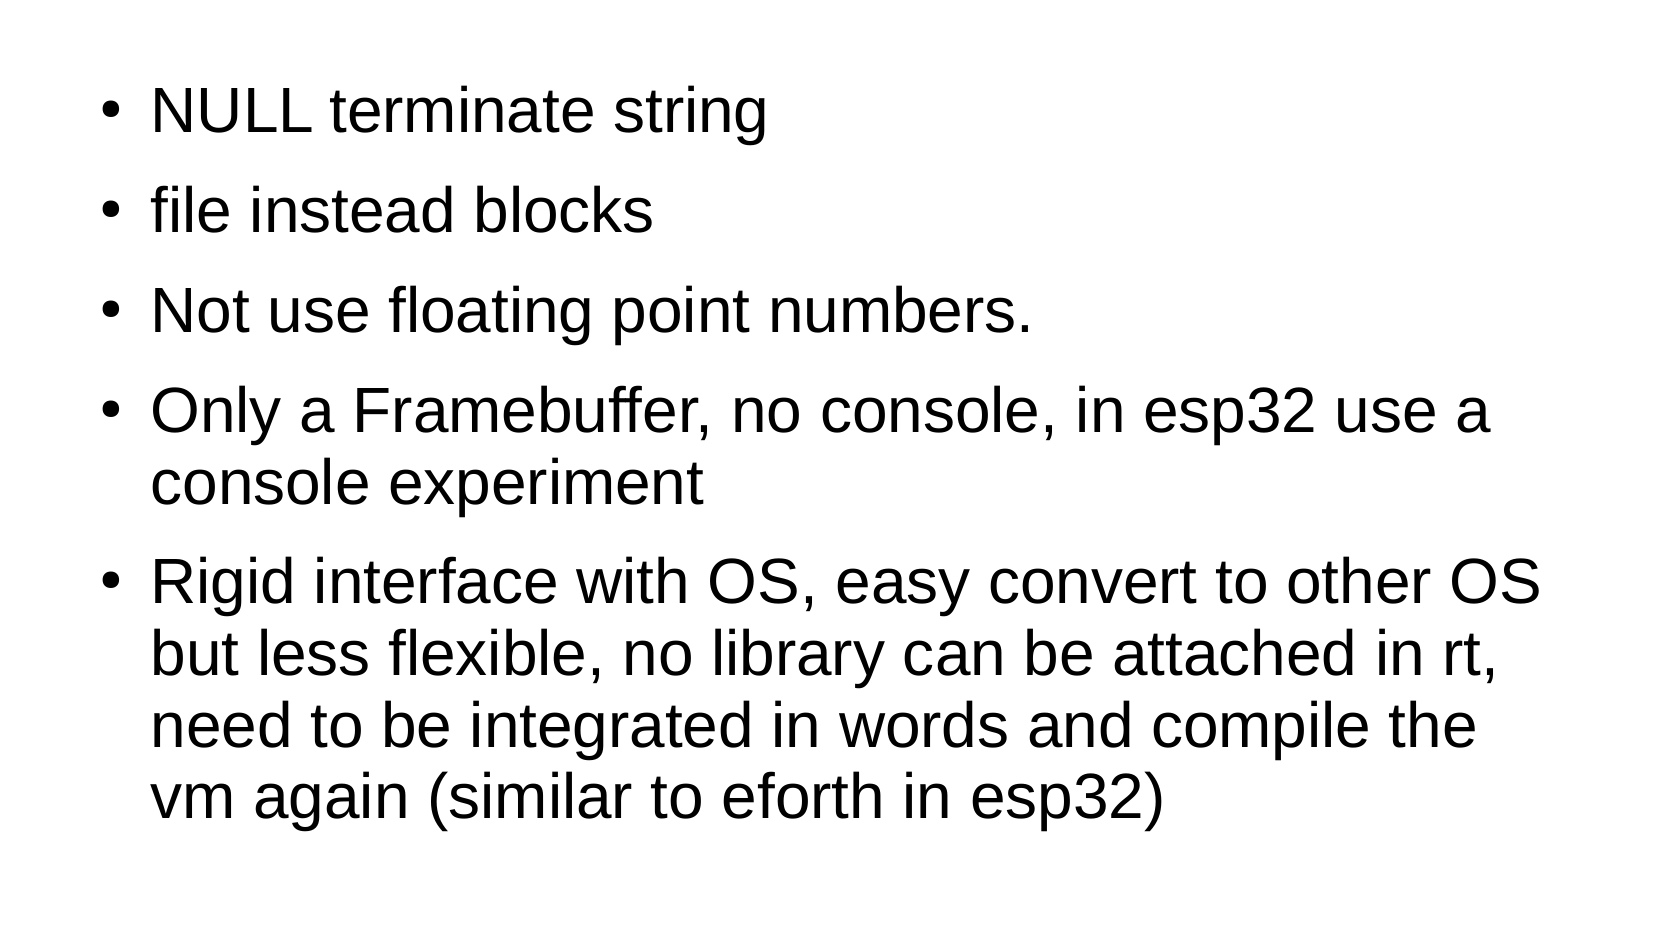

# NULL terminate string
file instead blocks
Not use floating point numbers.
Only a Framebuffer, no console, in esp32 use a console experiment
Rigid interface with OS, easy convert to other OS but less flexible, no library can be attached in rt, need to be integrated in words and compile the vm again (similar to eforth in esp32)